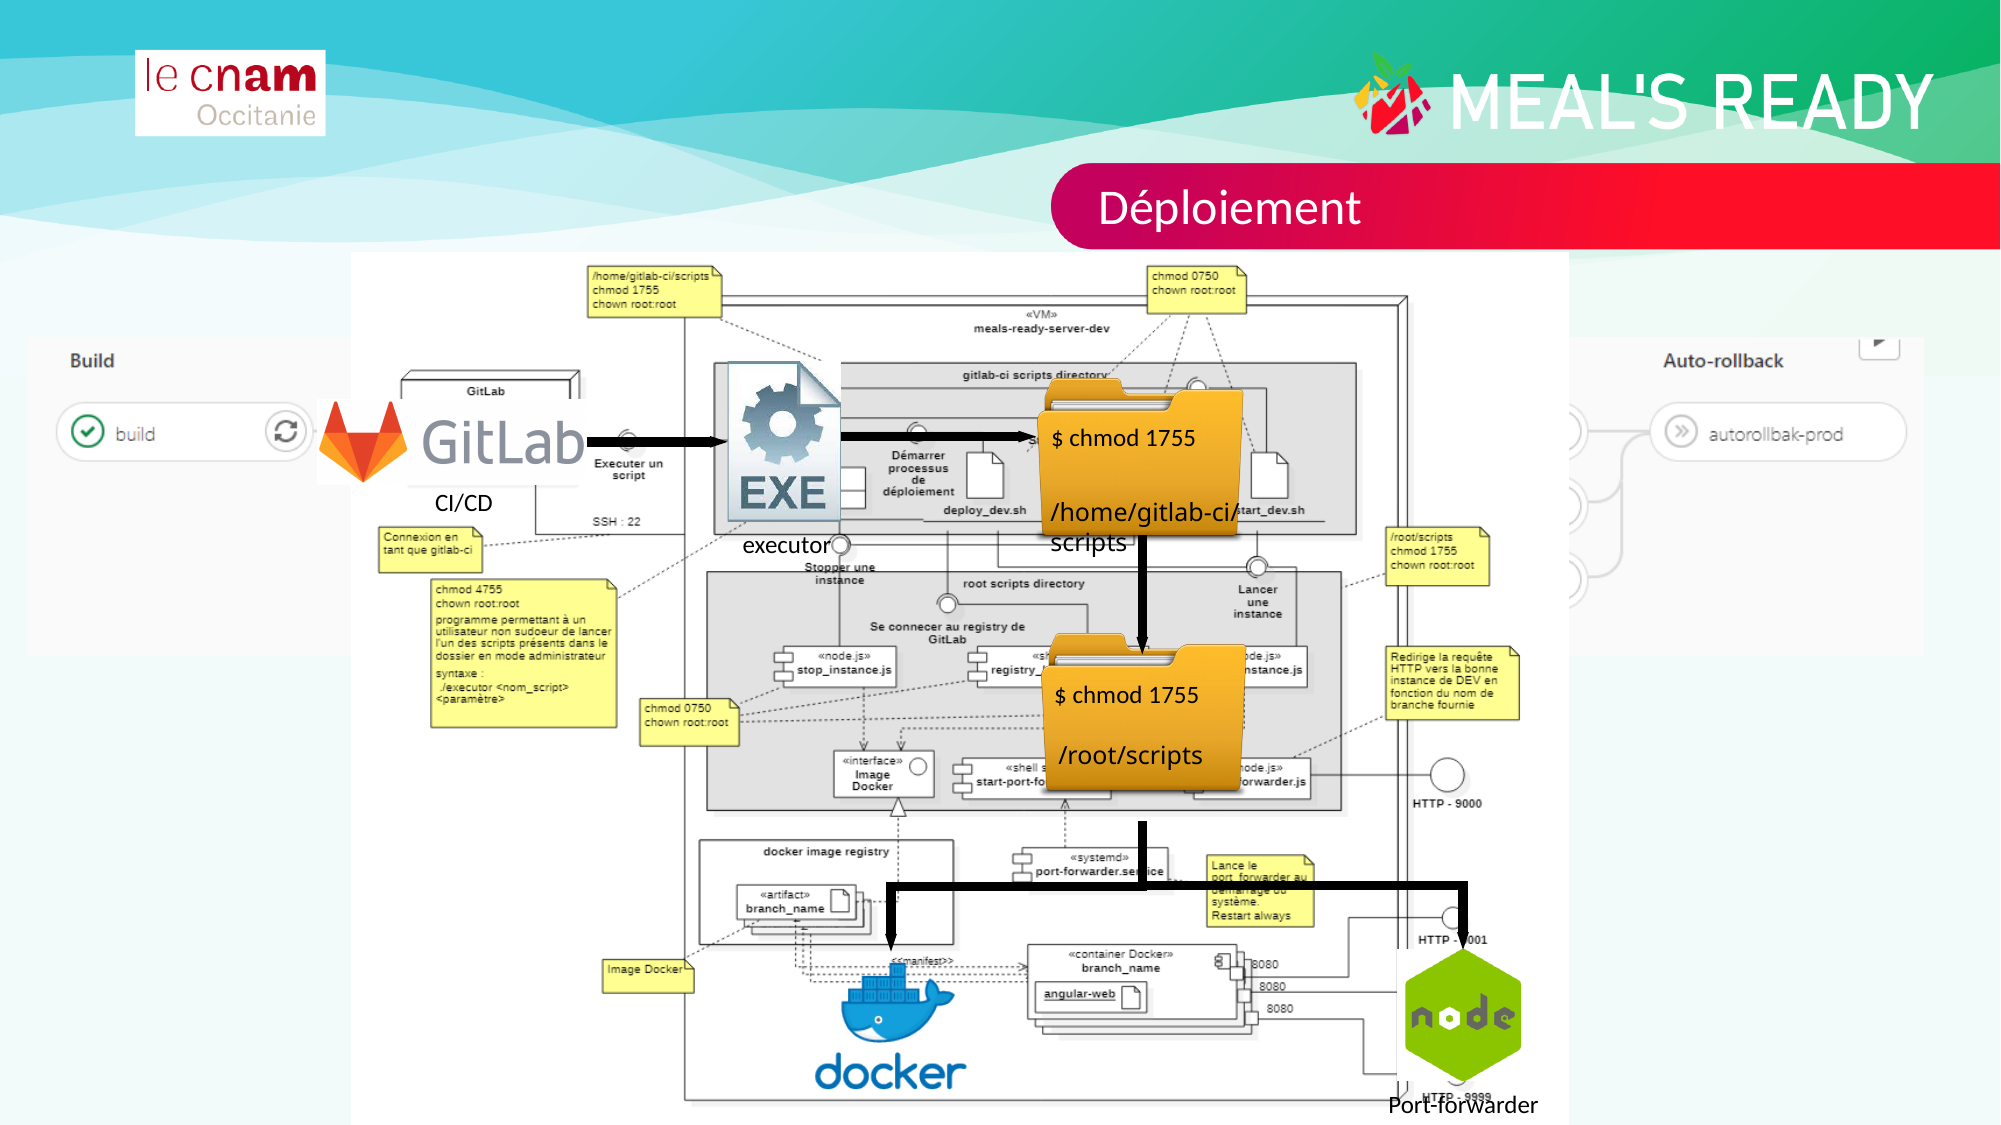

Déploiement
/home/gitlab-ci/scripts
$ chmod 1755
executor
CI/CD
/root/scripts
$ chmod 1755
Port-forwarder